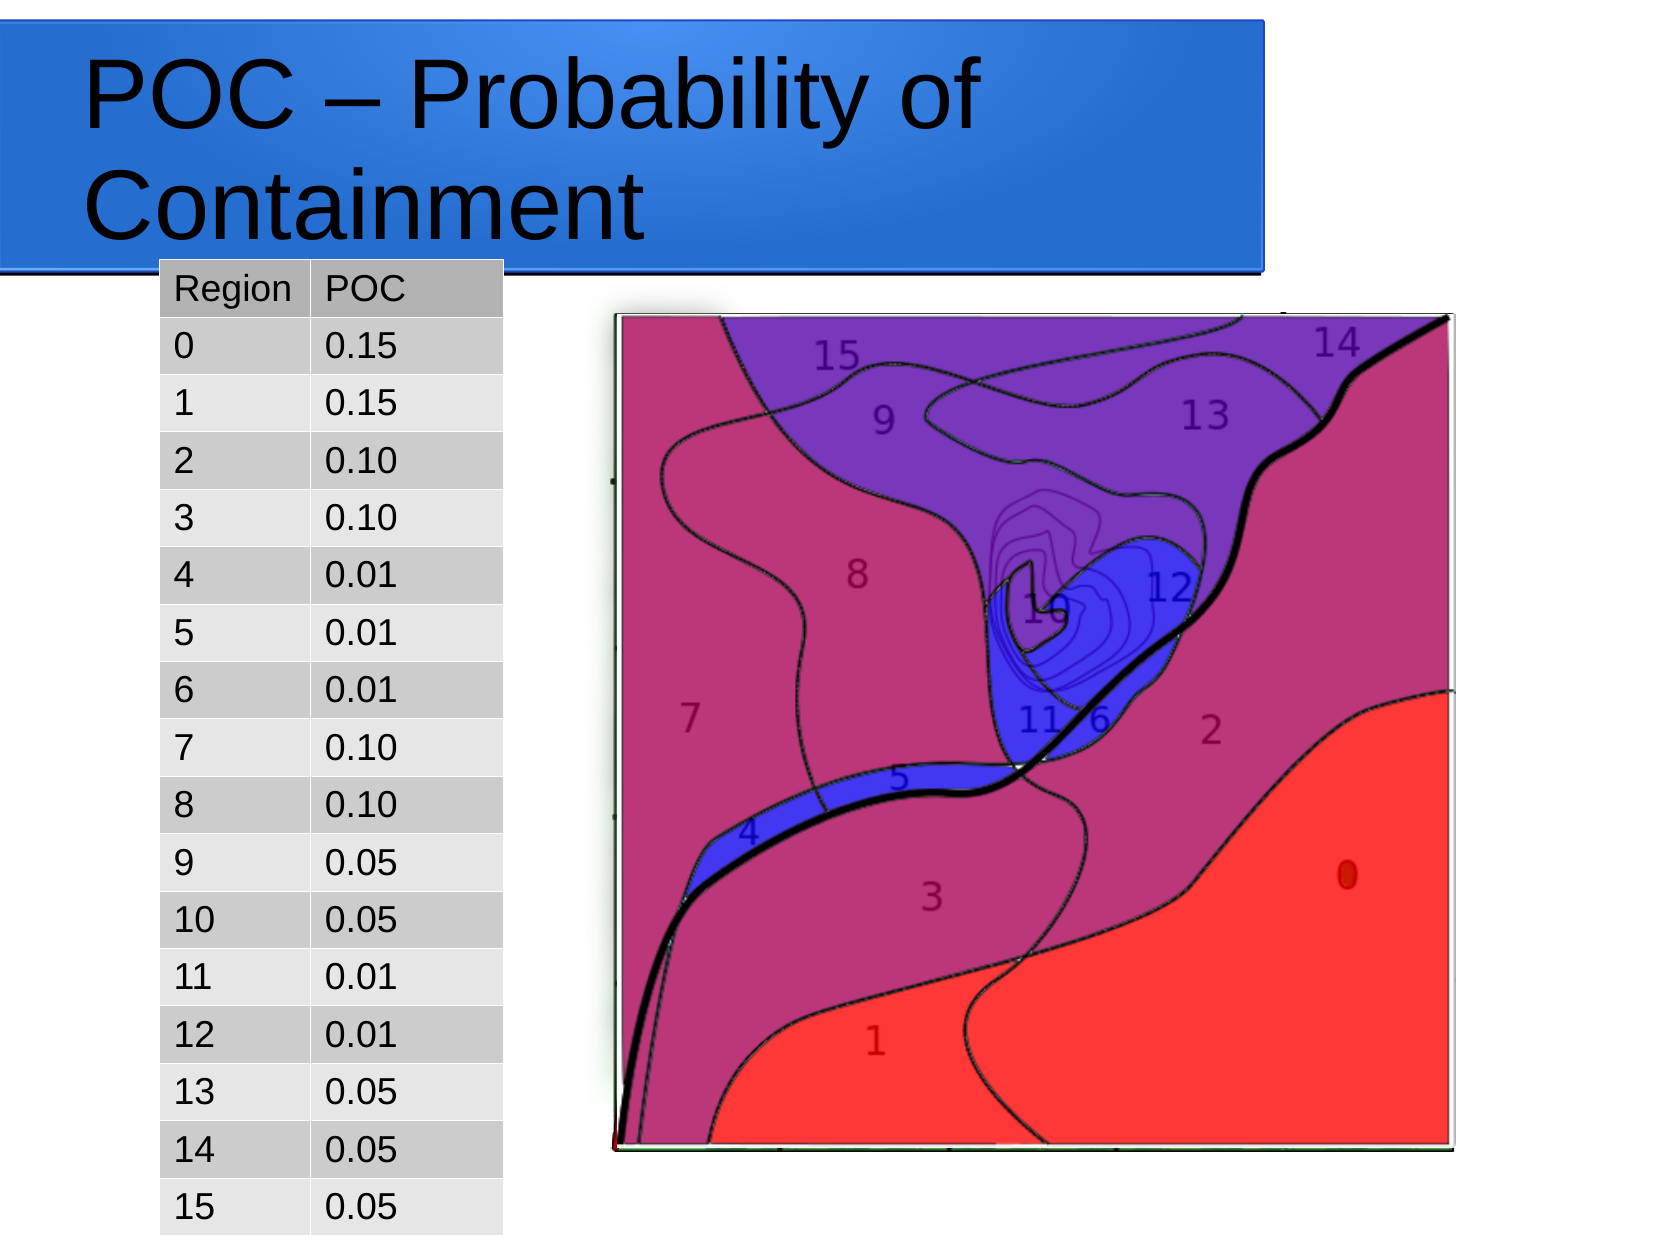

# POC – Probability of Containment
| Region | POC |
| --- | --- |
| 0 | 0.15 |
| 1 | 0.15 |
| 2 | 0.10 |
| 3 | 0.10 |
| 4 | 0.01 |
| 5 | 0.01 |
| 6 | 0.01 |
| 7 | 0.10 |
| 8 | 0.10 |
| 9 | 0.05 |
| 10 | 0.05 |
| 11 | 0.01 |
| 12 | 0.01 |
| 13 | 0.05 |
| 14 | 0.05 |
| 15 | 0.05 |